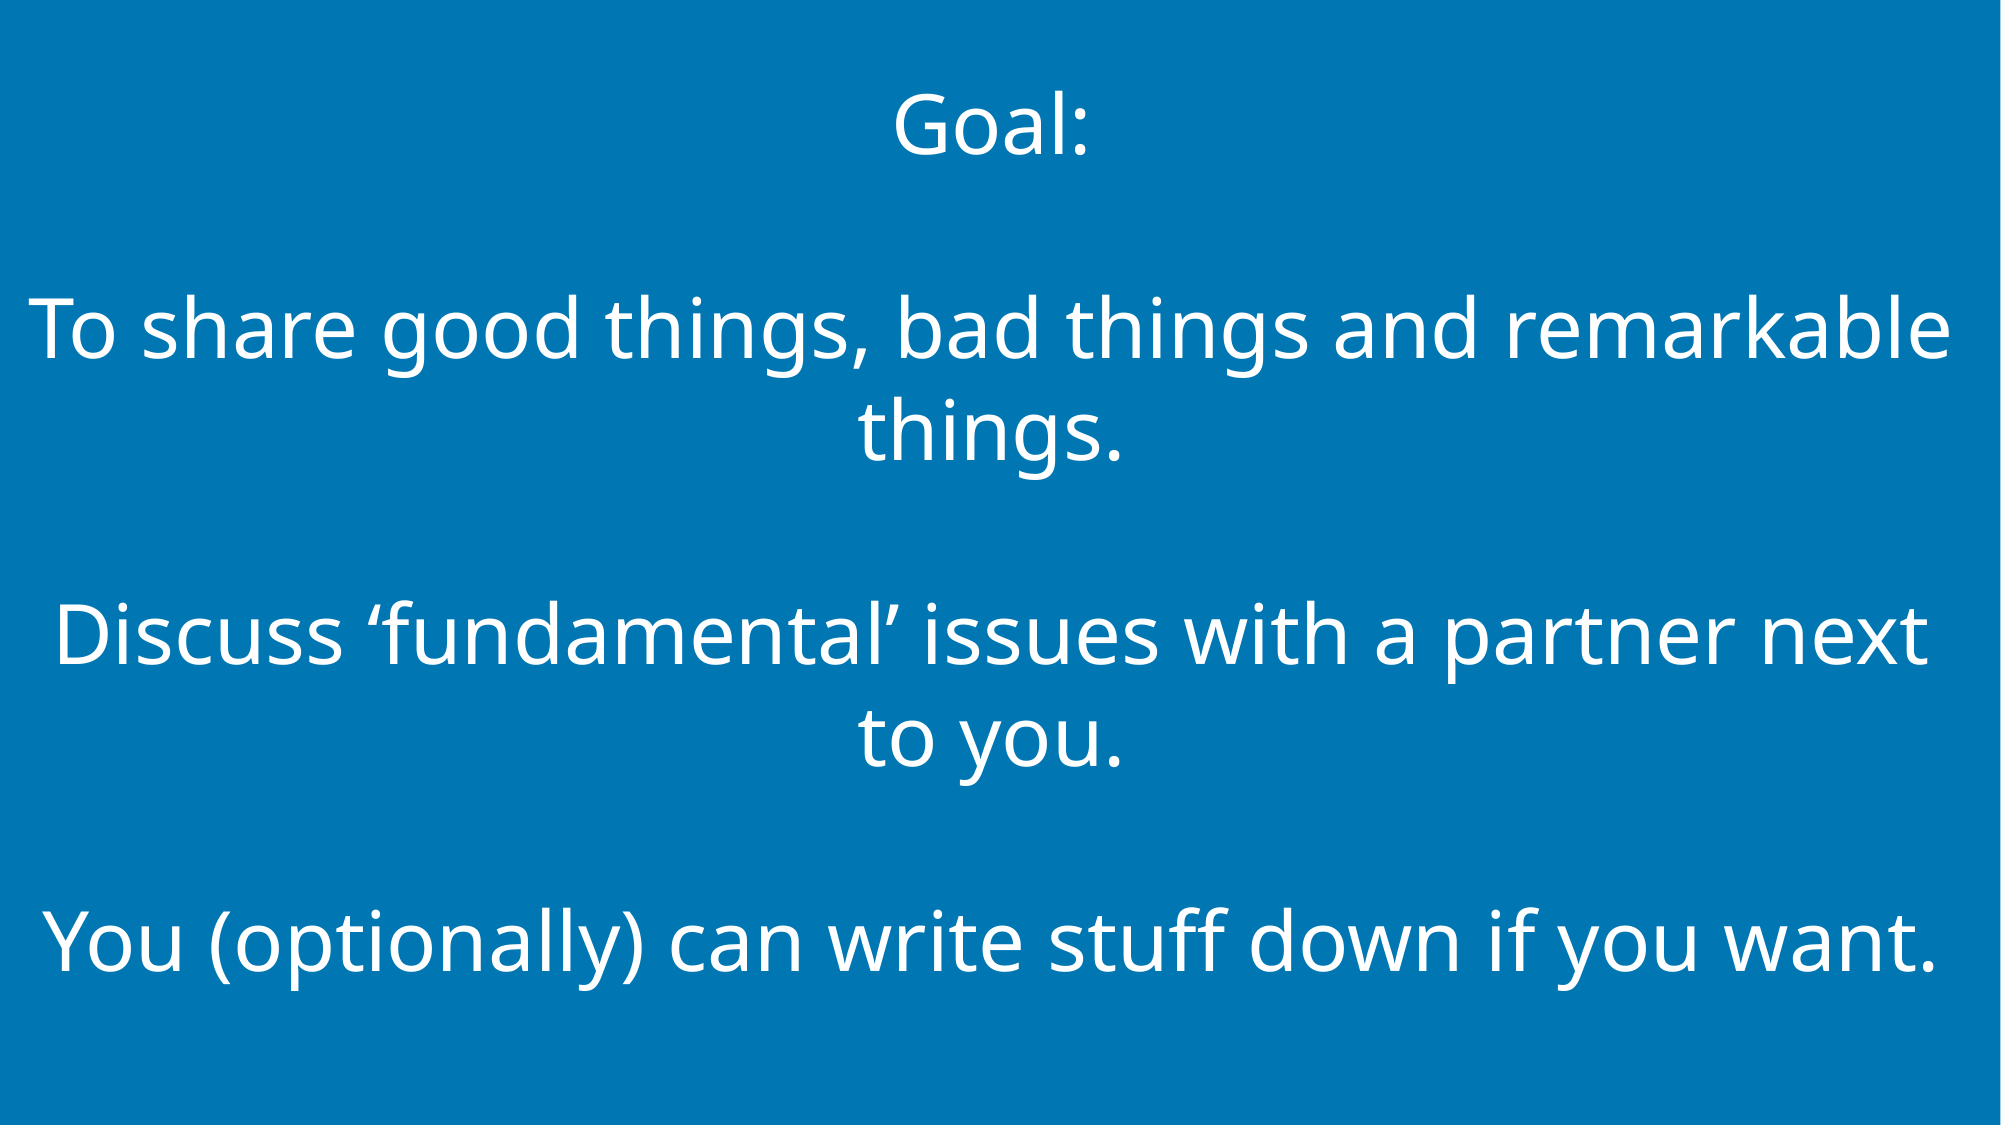

# Goal:
To share good things, bad things and remarkable things.
Discuss ‘fundamental’ issues with a partner next to you.
You (optionally) can write stuff down if you want.